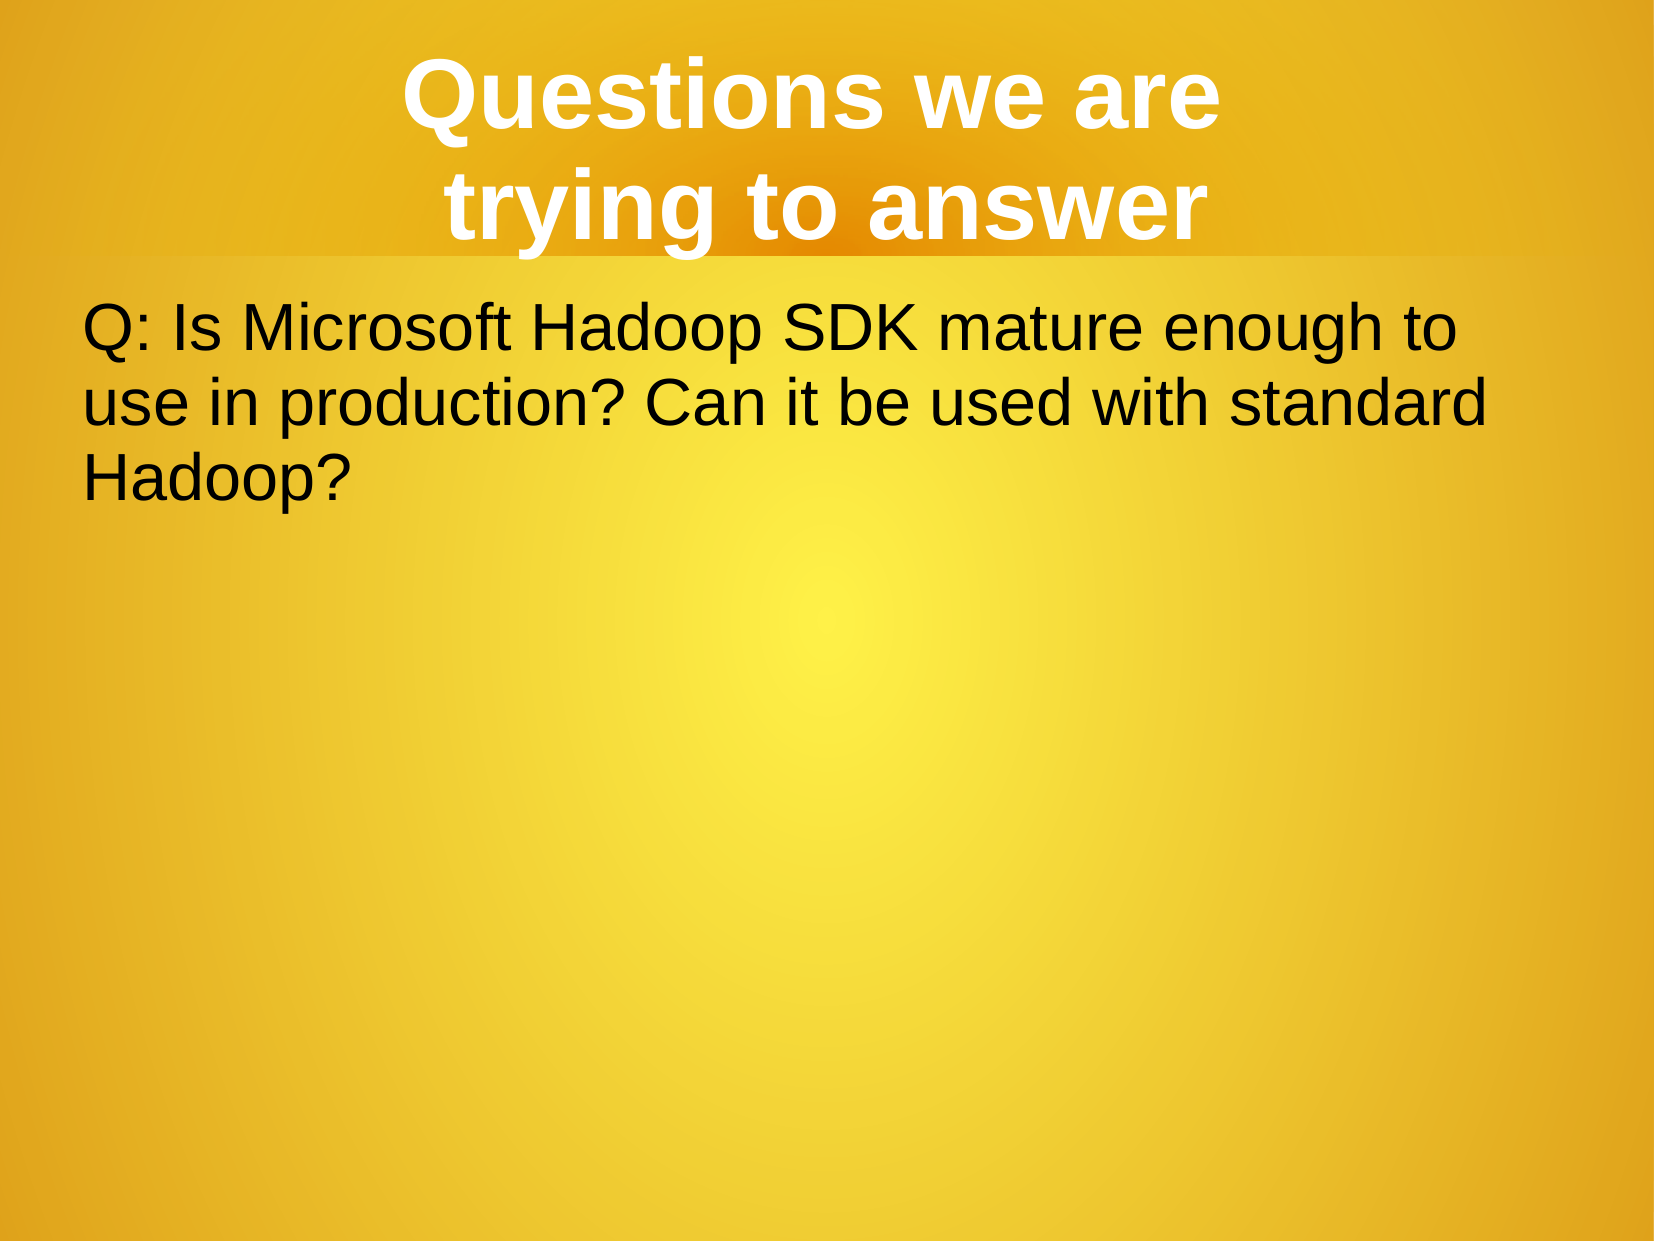

# Questions we are trying to answer
Q: Is Microsoft Hadoop SDK mature enough to use in production? Can it be used with standard Hadoop?